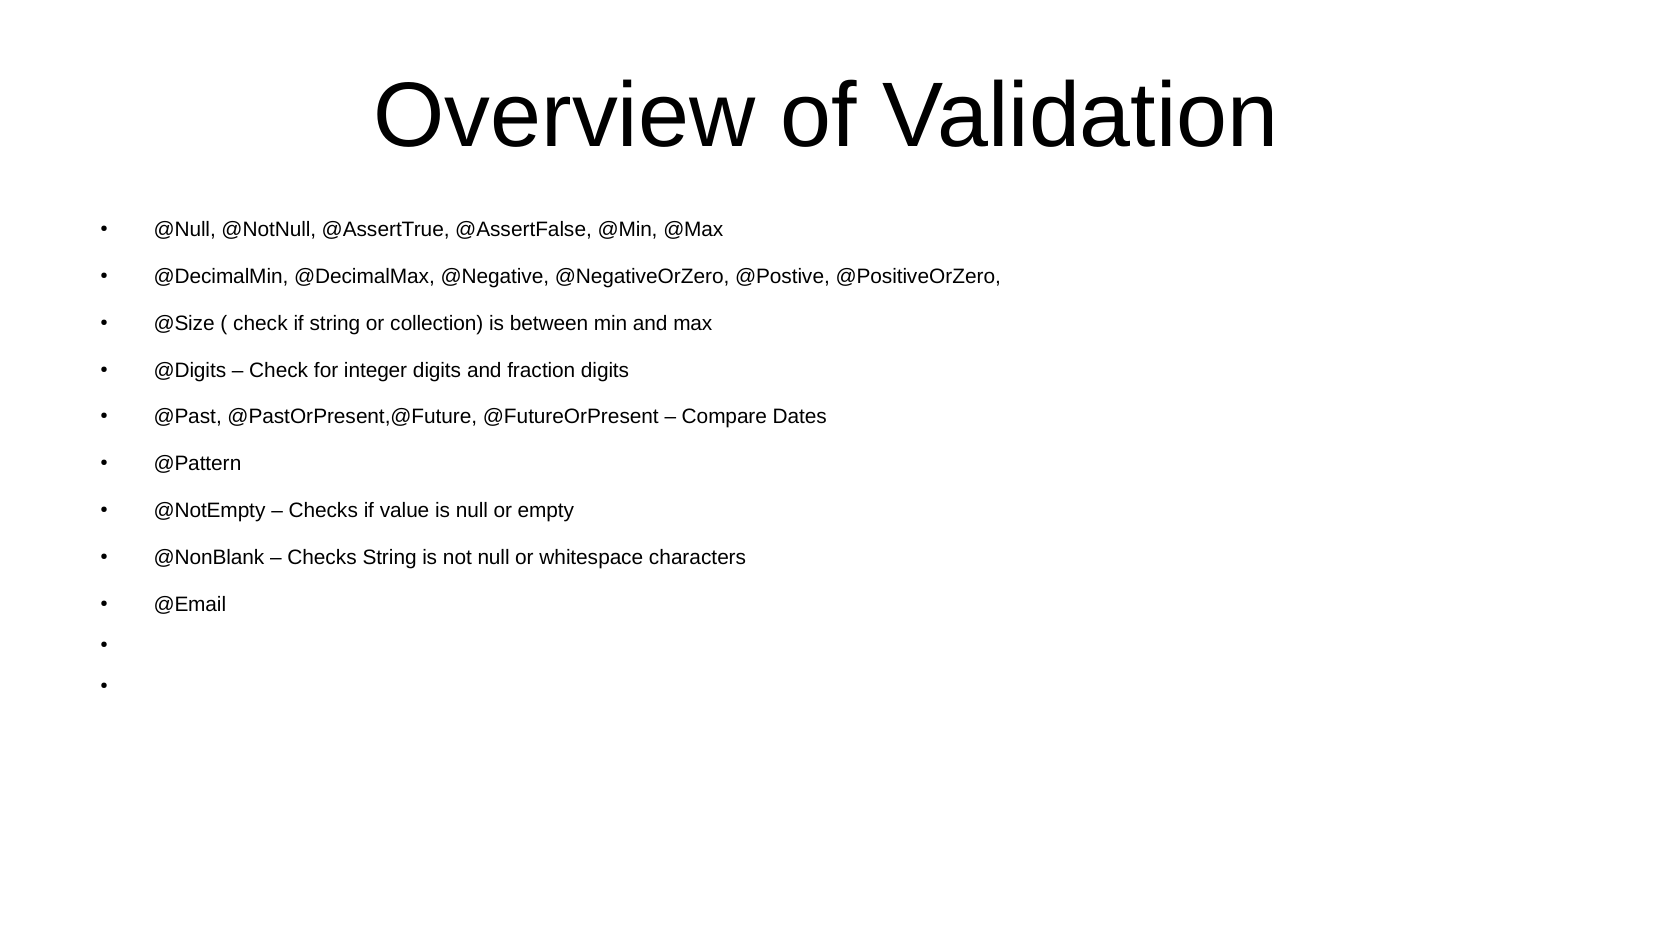

# Overview of Validation
@Null, @NotNull, @AssertTrue, @AssertFalse, @Min, @Max
@DecimalMin, @DecimalMax, @Negative, @NegativeOrZero, @Postive, @PositiveOrZero,
@Size ( check if string or collection) is between min and max
@Digits – Check for integer digits and fraction digits
@Past, @PastOrPresent,@Future, @FutureOrPresent – Compare Dates
@Pattern
@NotEmpty – Checks if value is null or empty
@NonBlank – Checks String is not null or whitespace characters
@Email